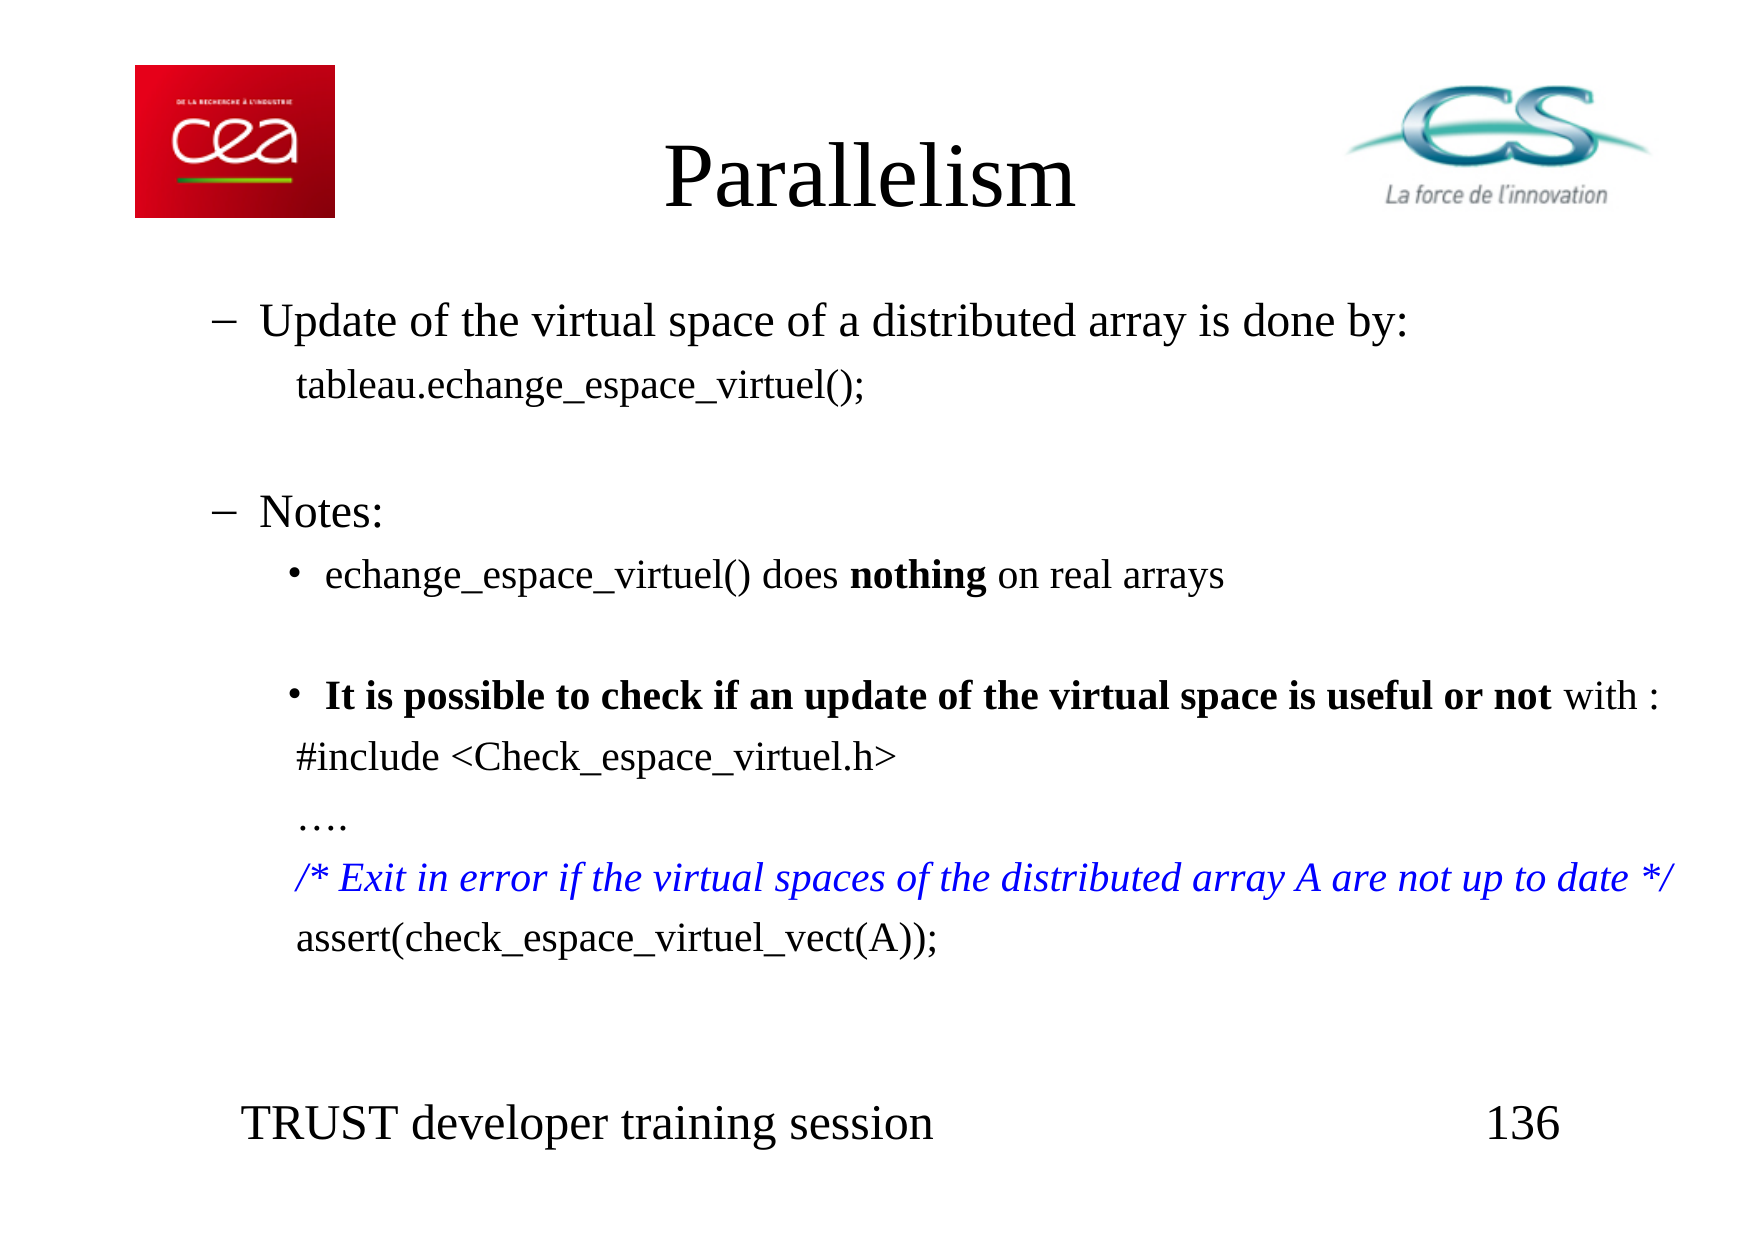

# Parallelism
Update of the virtual space of a distributed array is done by:
tableau.echange_espace_virtuel();
Notes:
echange_espace_virtuel() does nothing on real arrays
It is possible to check if an update of the virtual space is useful or not with :
#include <Check_espace_virtuel.h>
….
/* Exit in error if the virtual spaces of the distributed array A are not up to date */
assert(check_espace_virtuel_vect(A));
TRUST developer training session
136